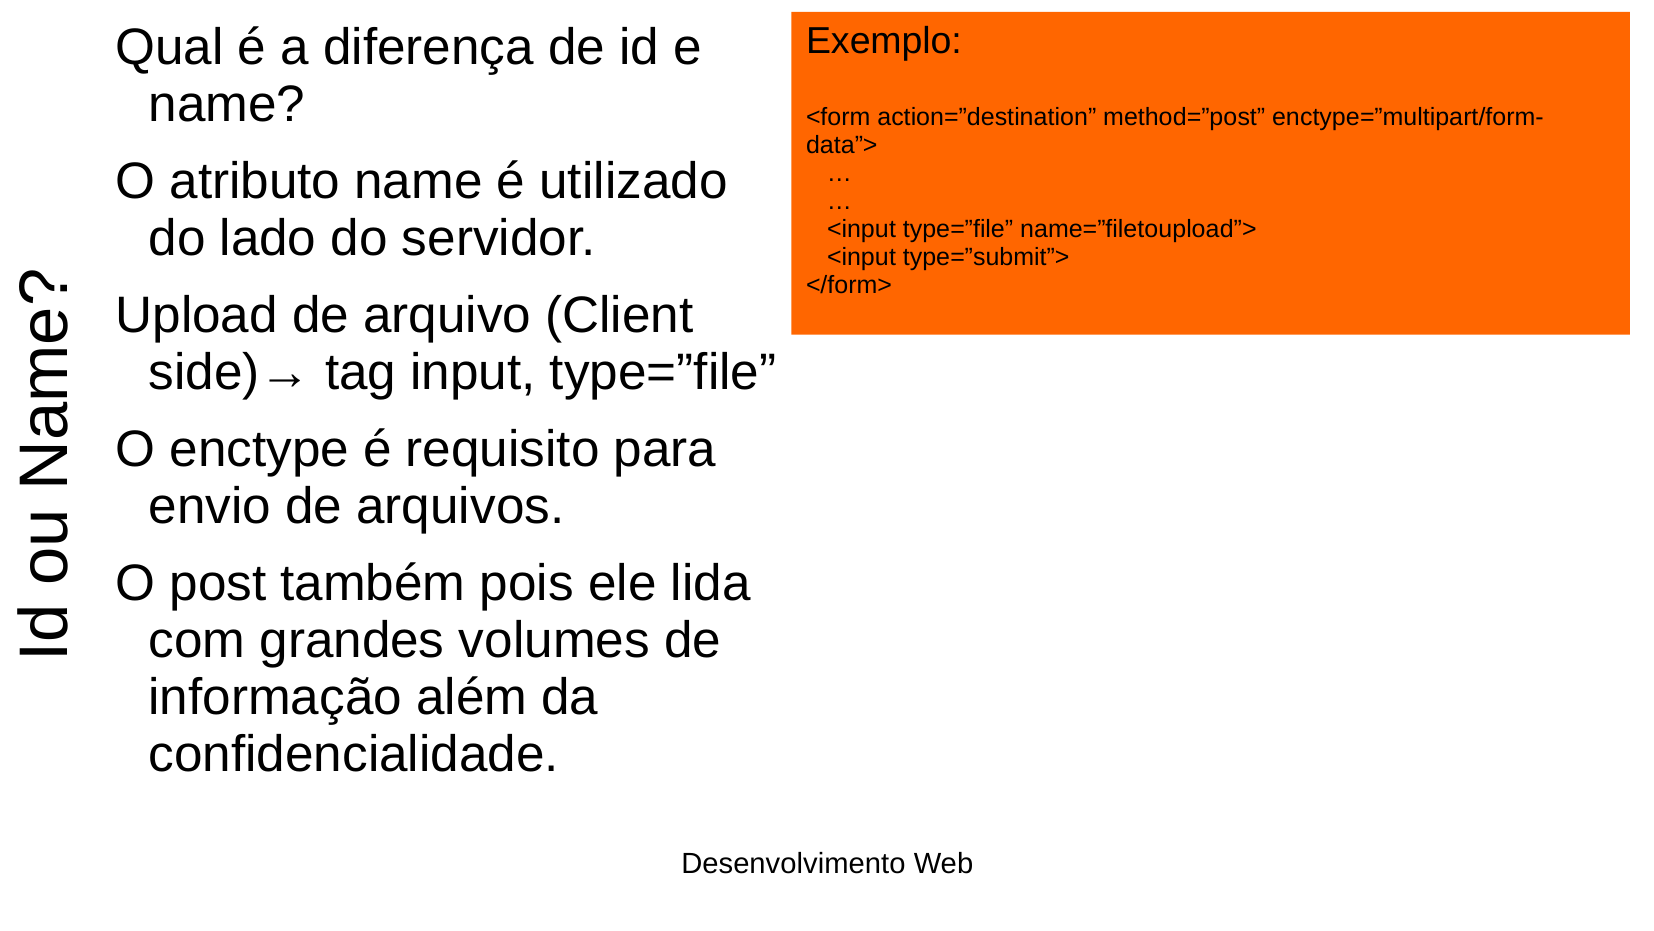

Exemplo:
<form action=”destination” method=”post” enctype=”multipart/form-data”>
 …
 …
 <input type=”file” name=”filetoupload”>
 <input type=”submit”>
</form>
Qual é a diferença de id e name?
O atributo name é utilizado do lado do servidor.
Upload de arquivo (Client side)→ tag input, type=”file”
O enctype é requisito para envio de arquivos.
O post também pois ele lida com grandes volumes de informação além da confidencialidade.
# Id ou Name?
Desenvolvimento Web